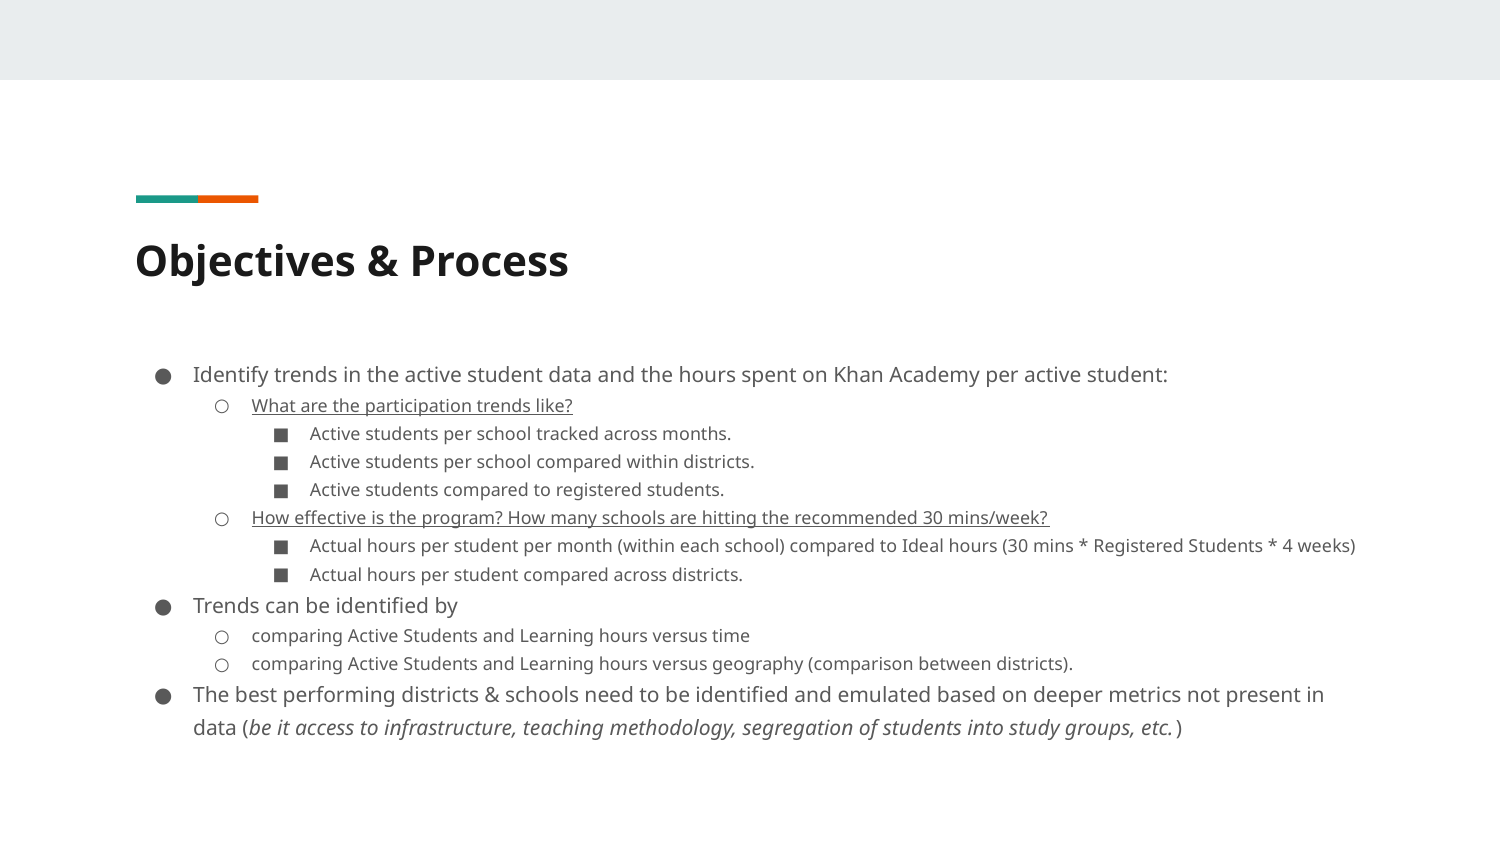

Objectives & Process
# Identify trends in the active student data and the hours spent on Khan Academy per active student:
What are the participation trends like?
Active students per school tracked across months.
Active students per school compared within districts.
Active students compared to registered students.
How effective is the program? How many schools are hitting the recommended 30 mins/week?
Actual hours per student per month (within each school) compared to Ideal hours (30 mins * Registered Students * 4 weeks)
Actual hours per student compared across districts.
Trends can be identified by
comparing Active Students and Learning hours versus time
comparing Active Students and Learning hours versus geography (comparison between districts).
The best performing districts & schools need to be identified and emulated based on deeper metrics not present in data (be it access to infrastructure, teaching methodology, segregation of students into study groups, etc.)